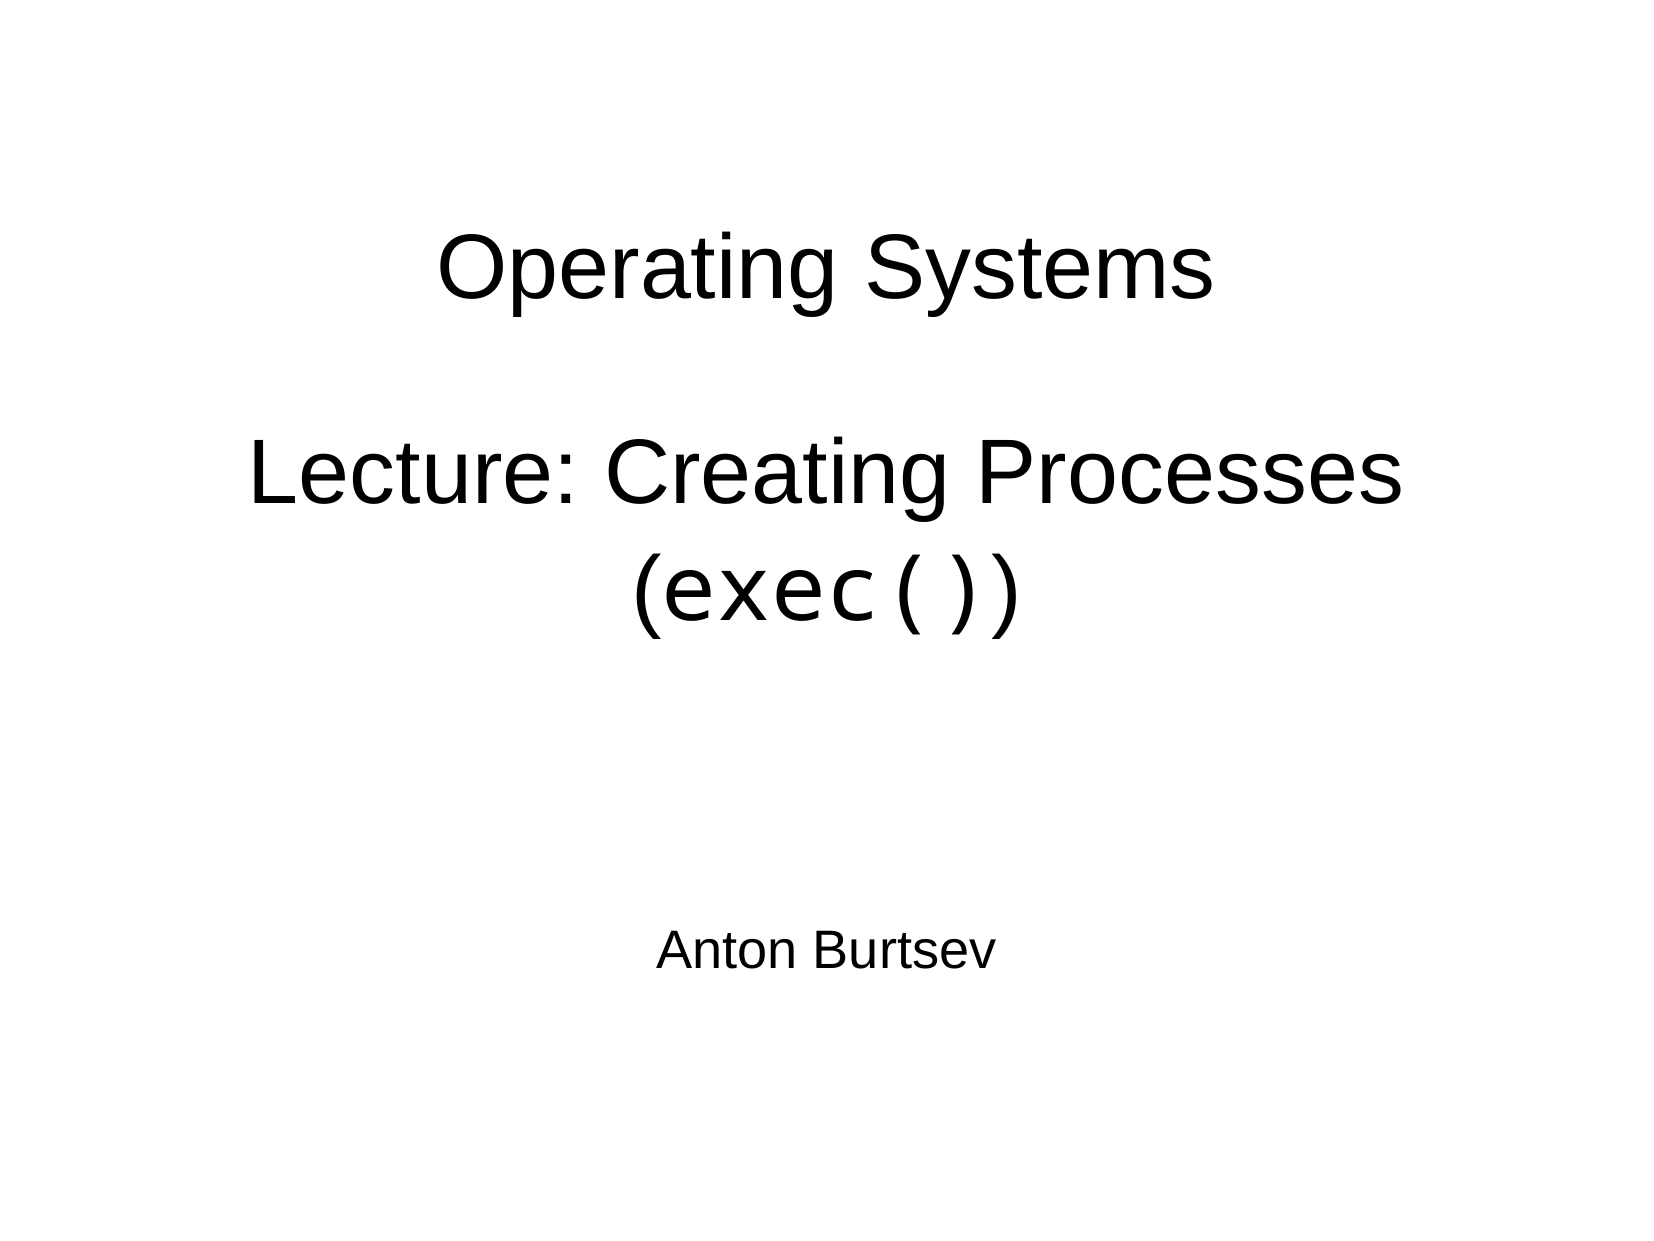

# Operating Systems Lecture: Creating Processes (exec())
Anton Burtsev